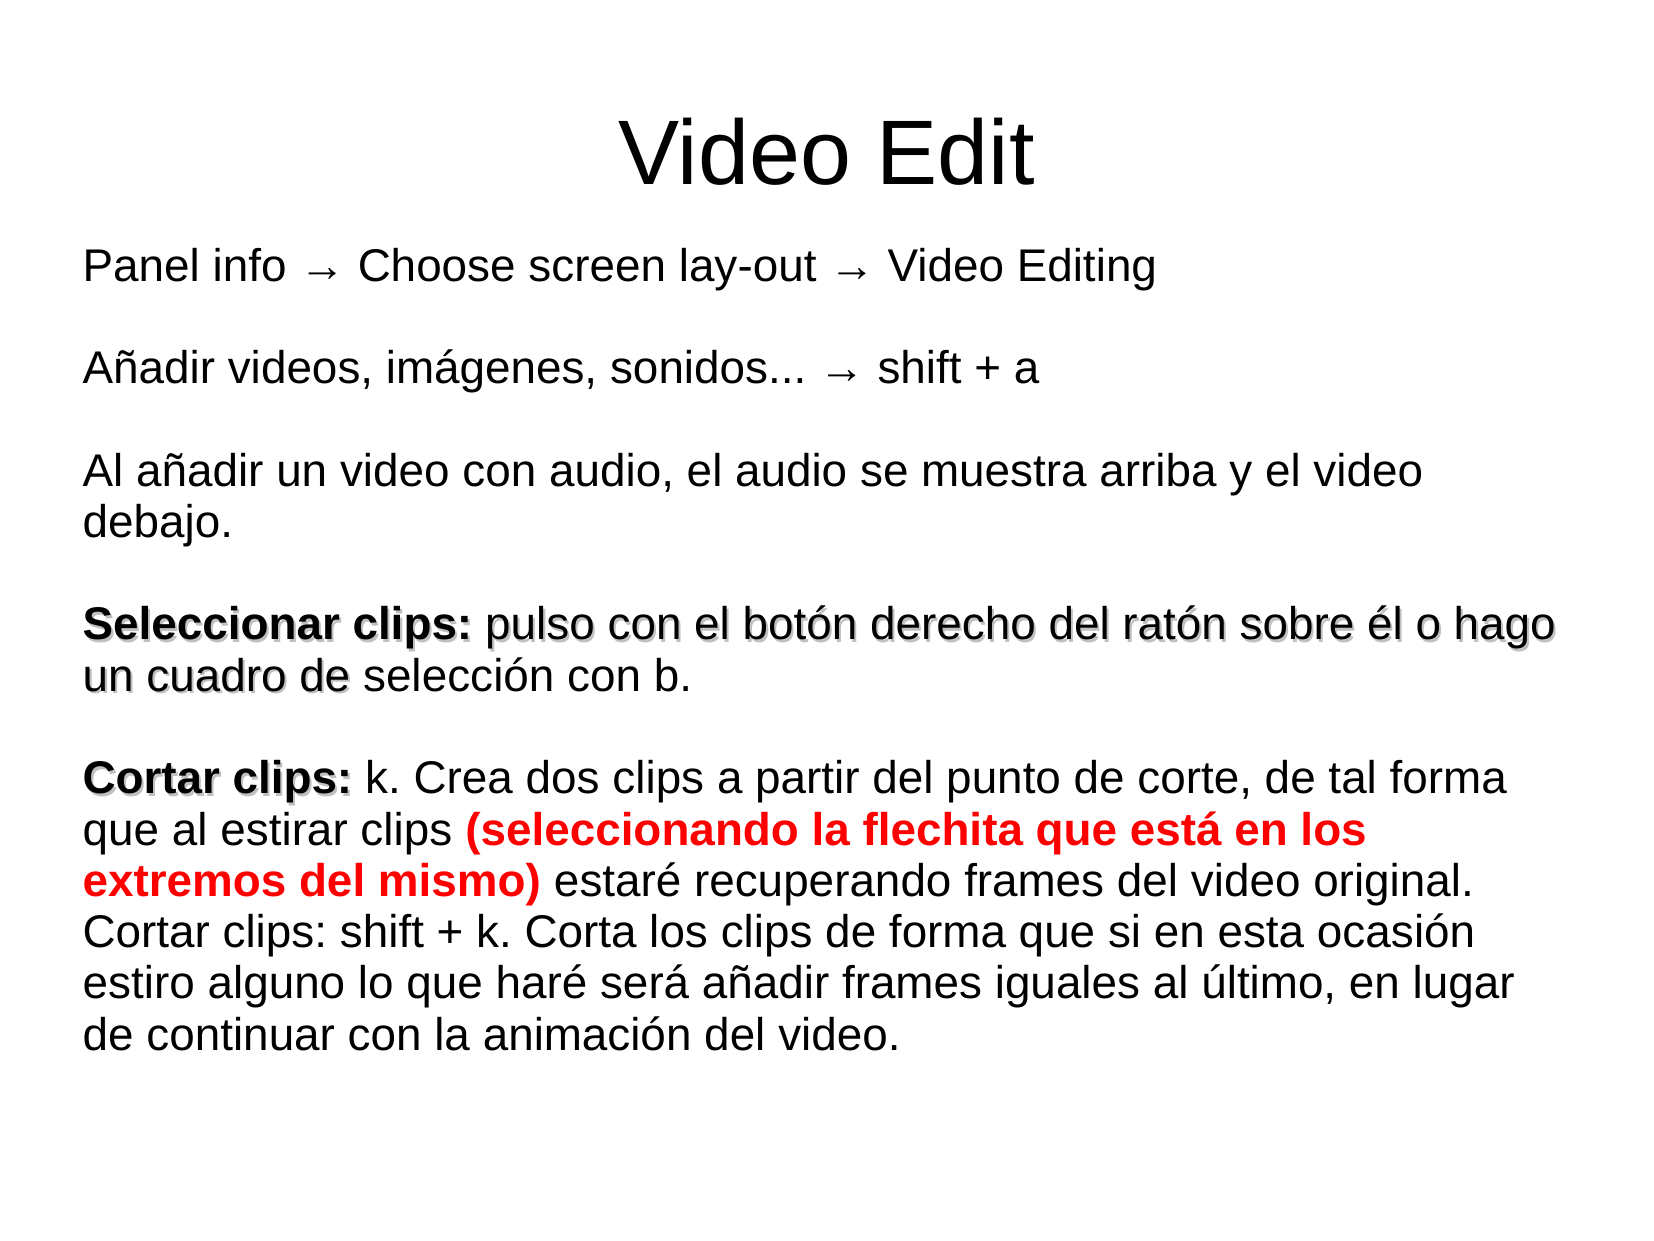

# Video Edit
Panel info → Choose screen lay-out → Video Editing
Añadir videos, imágenes, sonidos... → shift + a
Al añadir un video con audio, el audio se muestra arriba y el video debajo.
Seleccionar clips: pulso con el botón derecho del ratón sobre él o hago un cuadro de selección con b.
Cortar clips: k. Crea dos clips a partir del punto de corte, de tal forma que al estirar clips (seleccionando la flechita que está en los extremos del mismo) estaré recuperando frames del video original.
Cortar clips: shift + k. Corta los clips de forma que si en esta ocasión estiro alguno lo que haré será añadir frames iguales al último, en lugar de continuar con la animación del video.